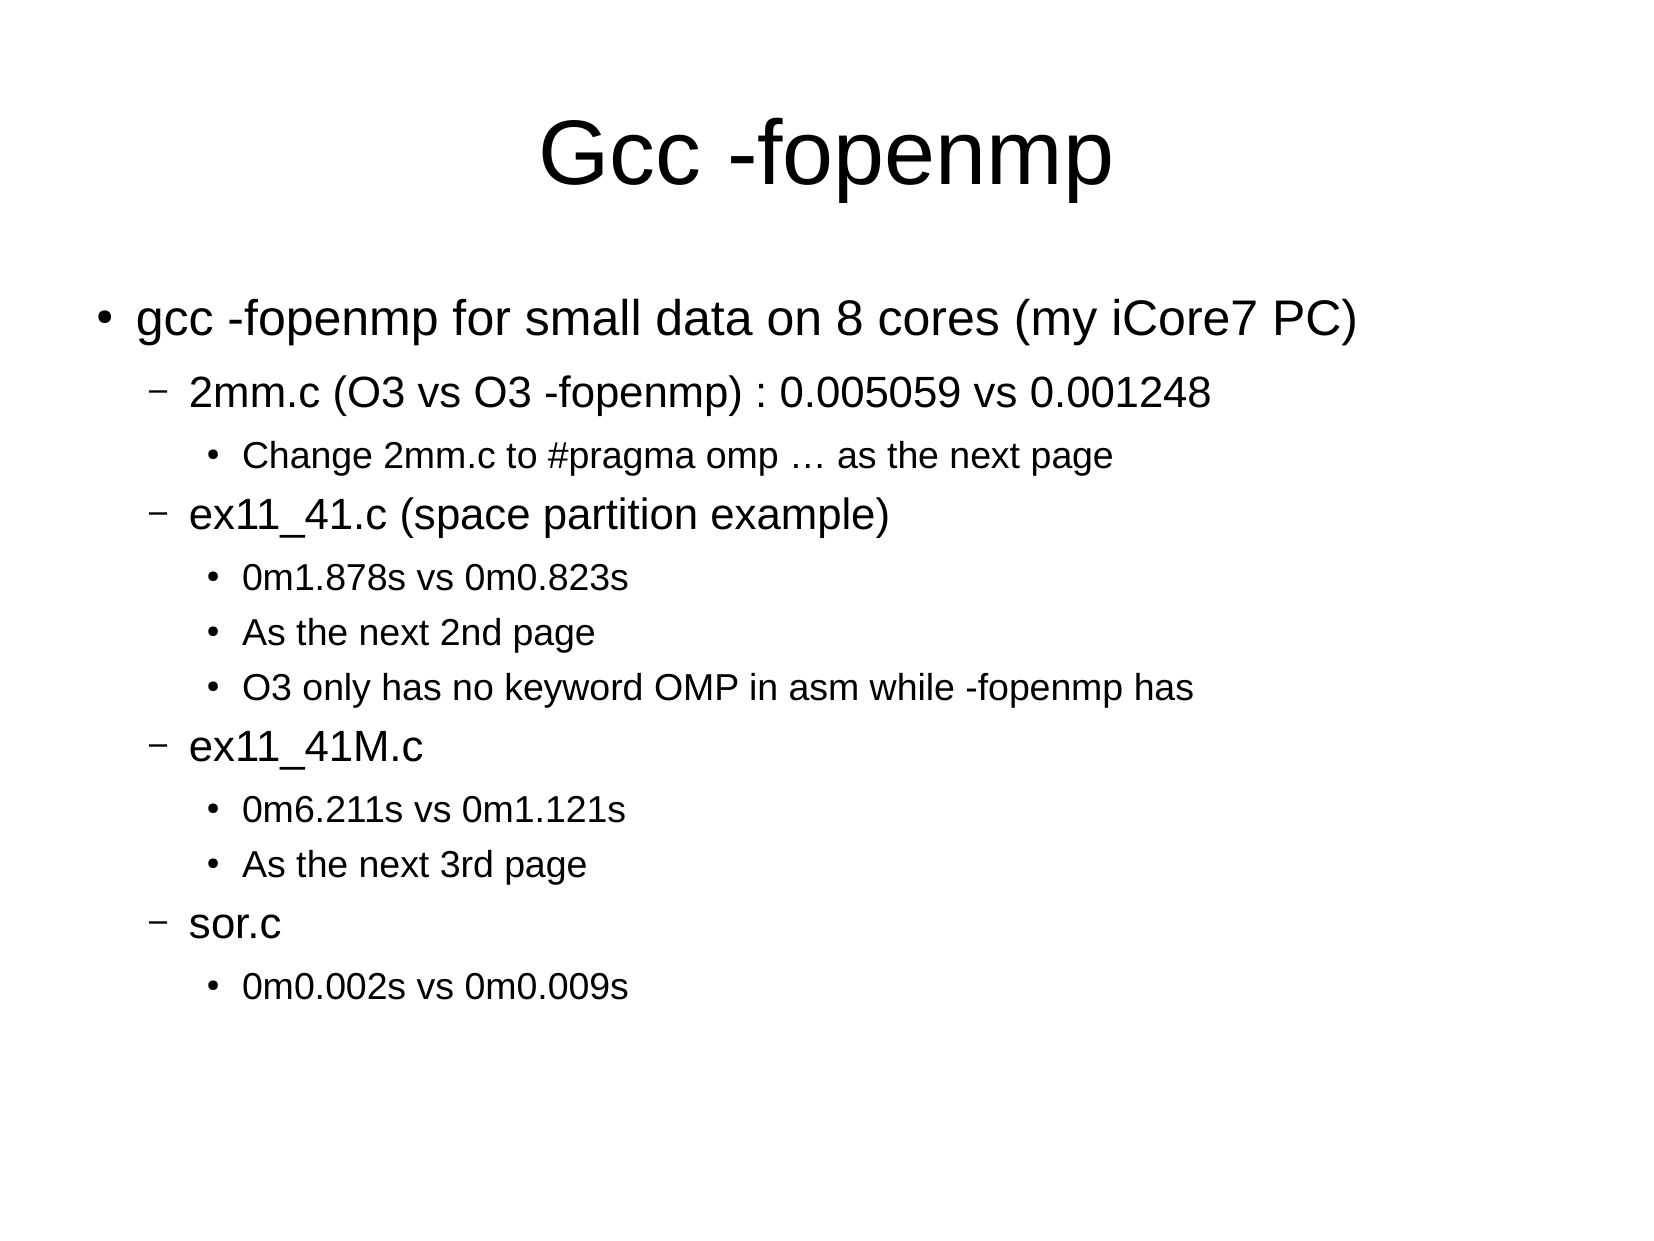

# Gcc -fopenmp
gcc -fopenmp for small data on 8 cores (my iCore7 PC)
2mm.c (O3 vs O3 -fopenmp) : 0.005059 vs 0.001248
Change 2mm.c to #pragma omp … as the next page
ex11_41.c (space partition example)
0m1.878s vs 0m0.823s
As the next 2nd page
O3 only has no keyword OMP in asm while -fopenmp has
ex11_41M.c
0m6.211s vs 0m1.121s
As the next 3rd page
sor.c
0m0.002s vs 0m0.009s